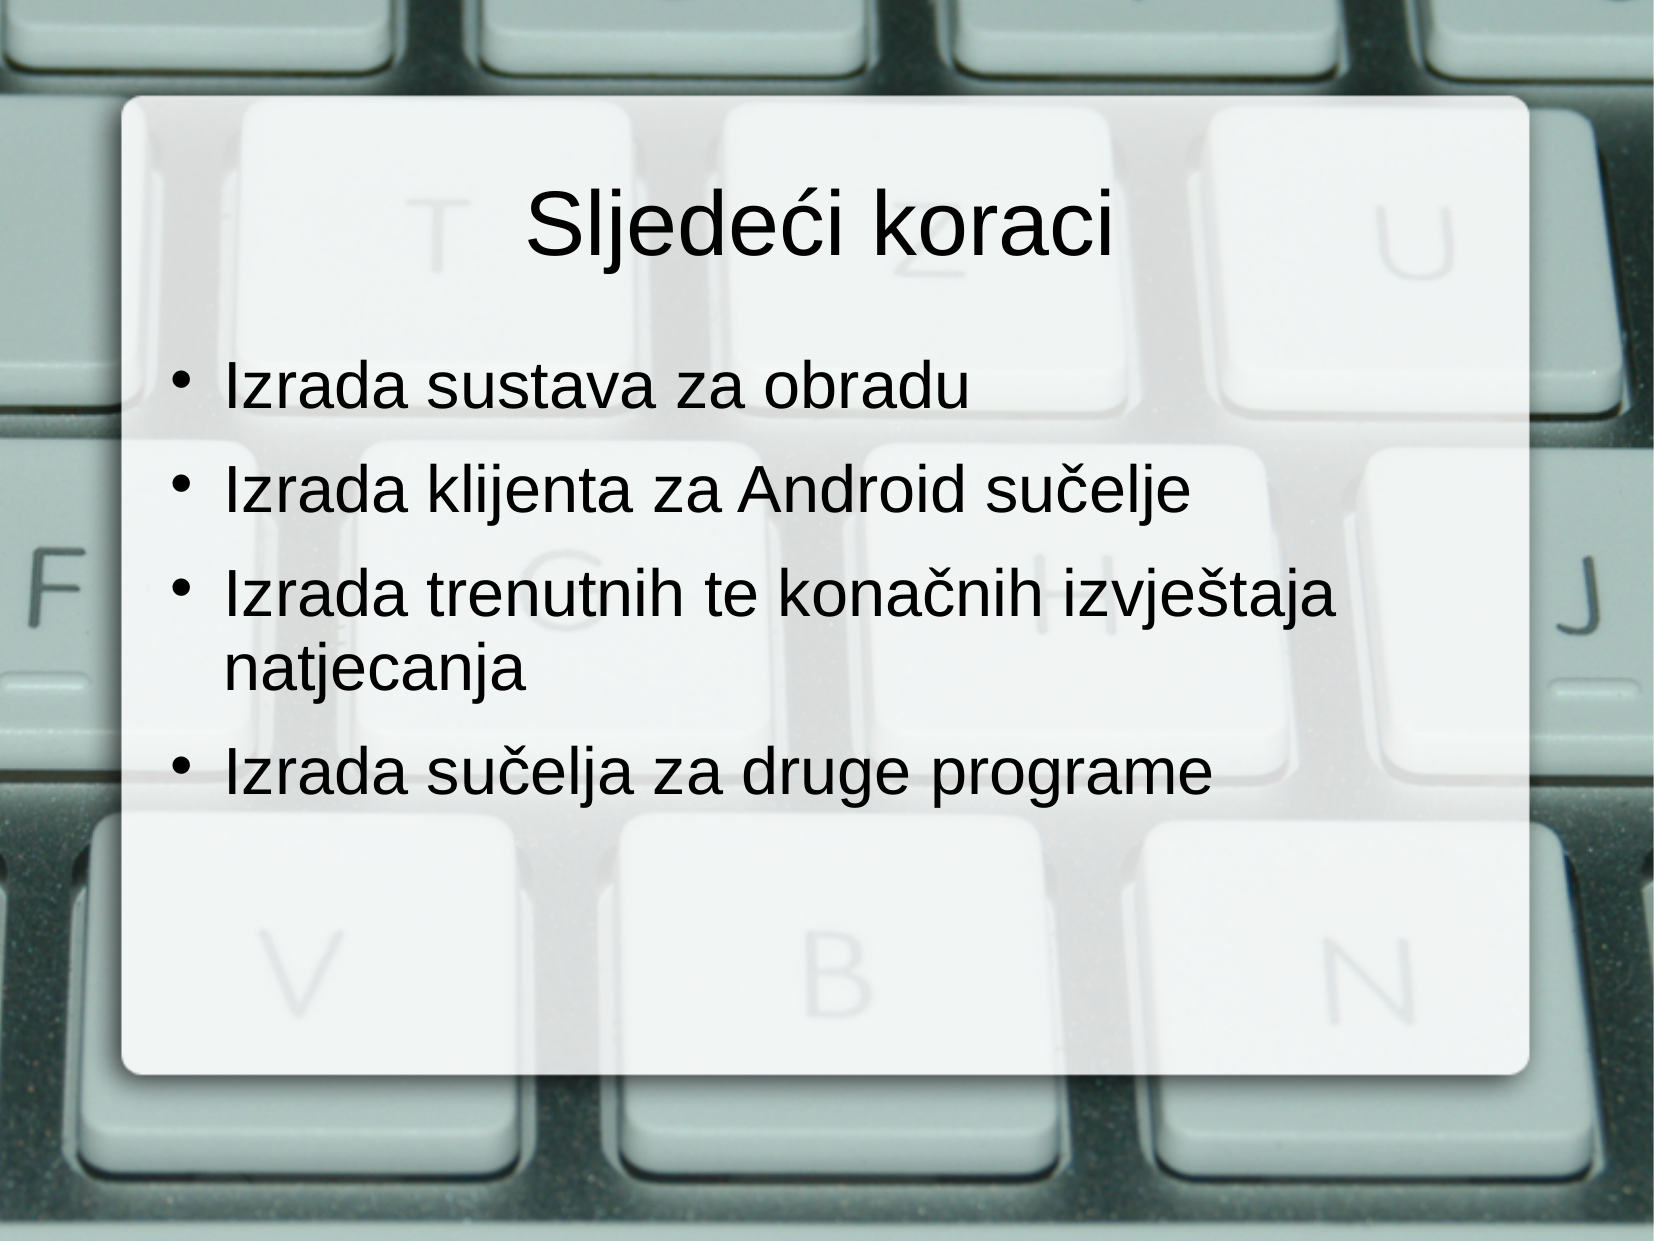

# Sljedeći koraci
Izrada sustava za obradu
Izrada klijenta za Android sučelje
Izrada trenutnih te konačnih izvještaja natjecanja
Izrada sučelja za druge programe